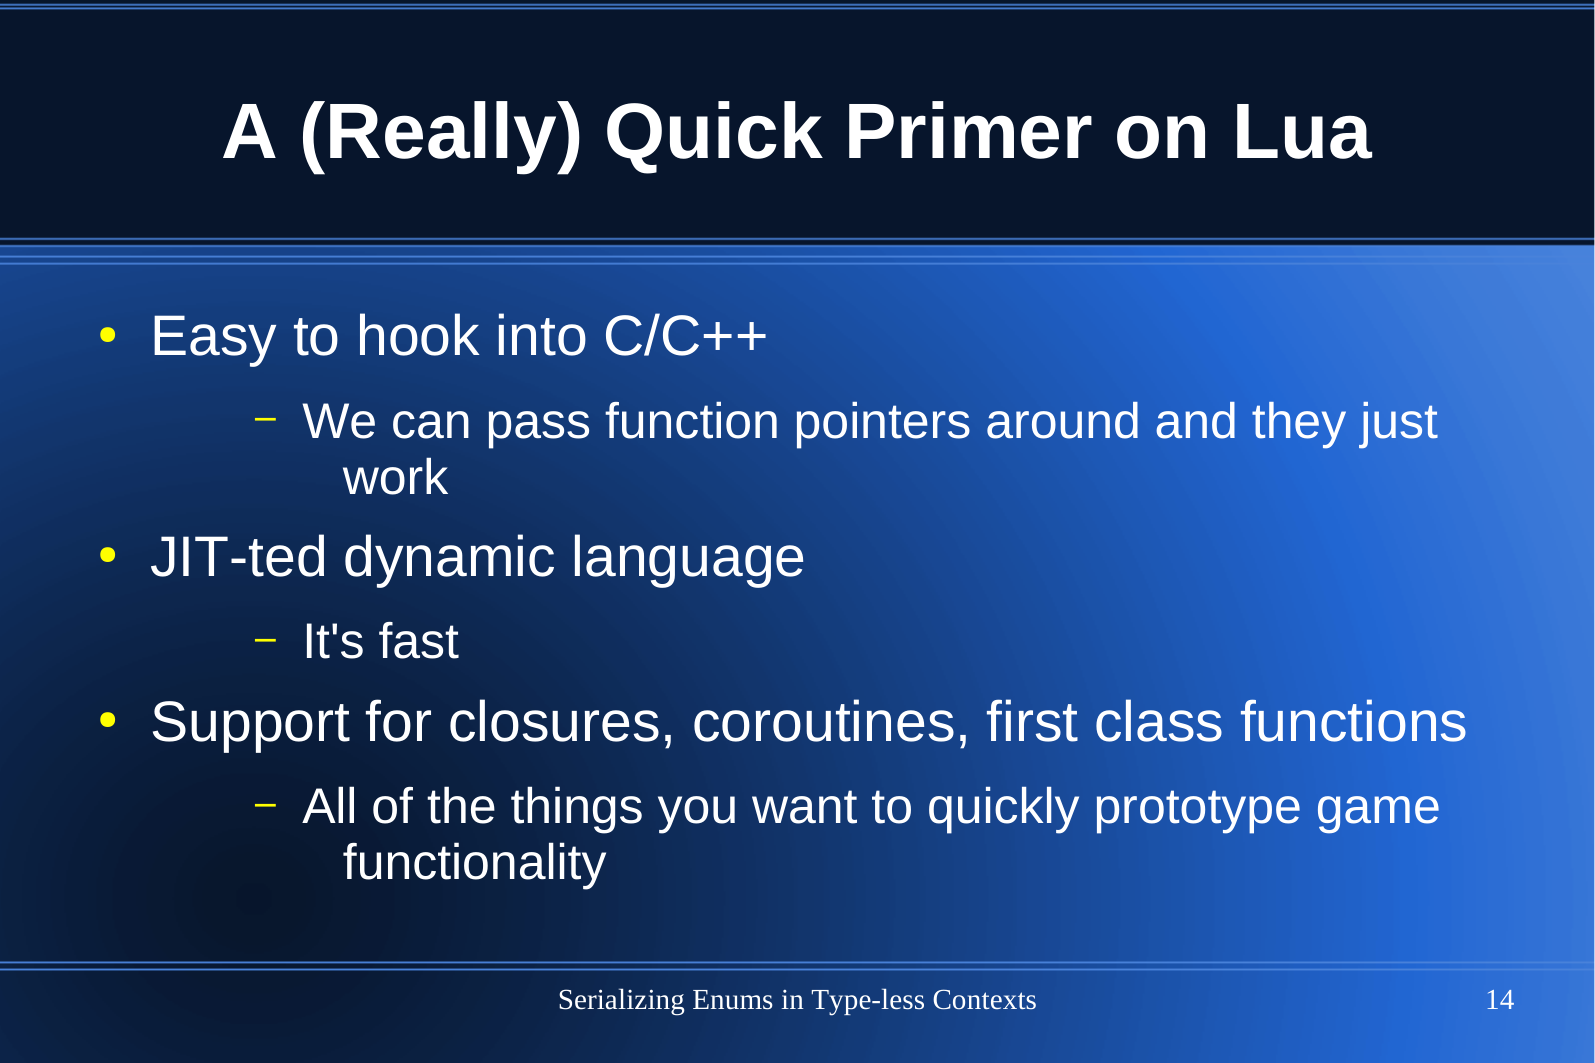

# A (Really) Quick Primer on Lua
Easy to hook into C/C++
We can pass function pointers around and they just work
JIT-ted dynamic language
It's fast
Support for closures, coroutines, first class functions
All of the things you want to quickly prototype game functionality
Serializing Enums in Type-less Contexts
14